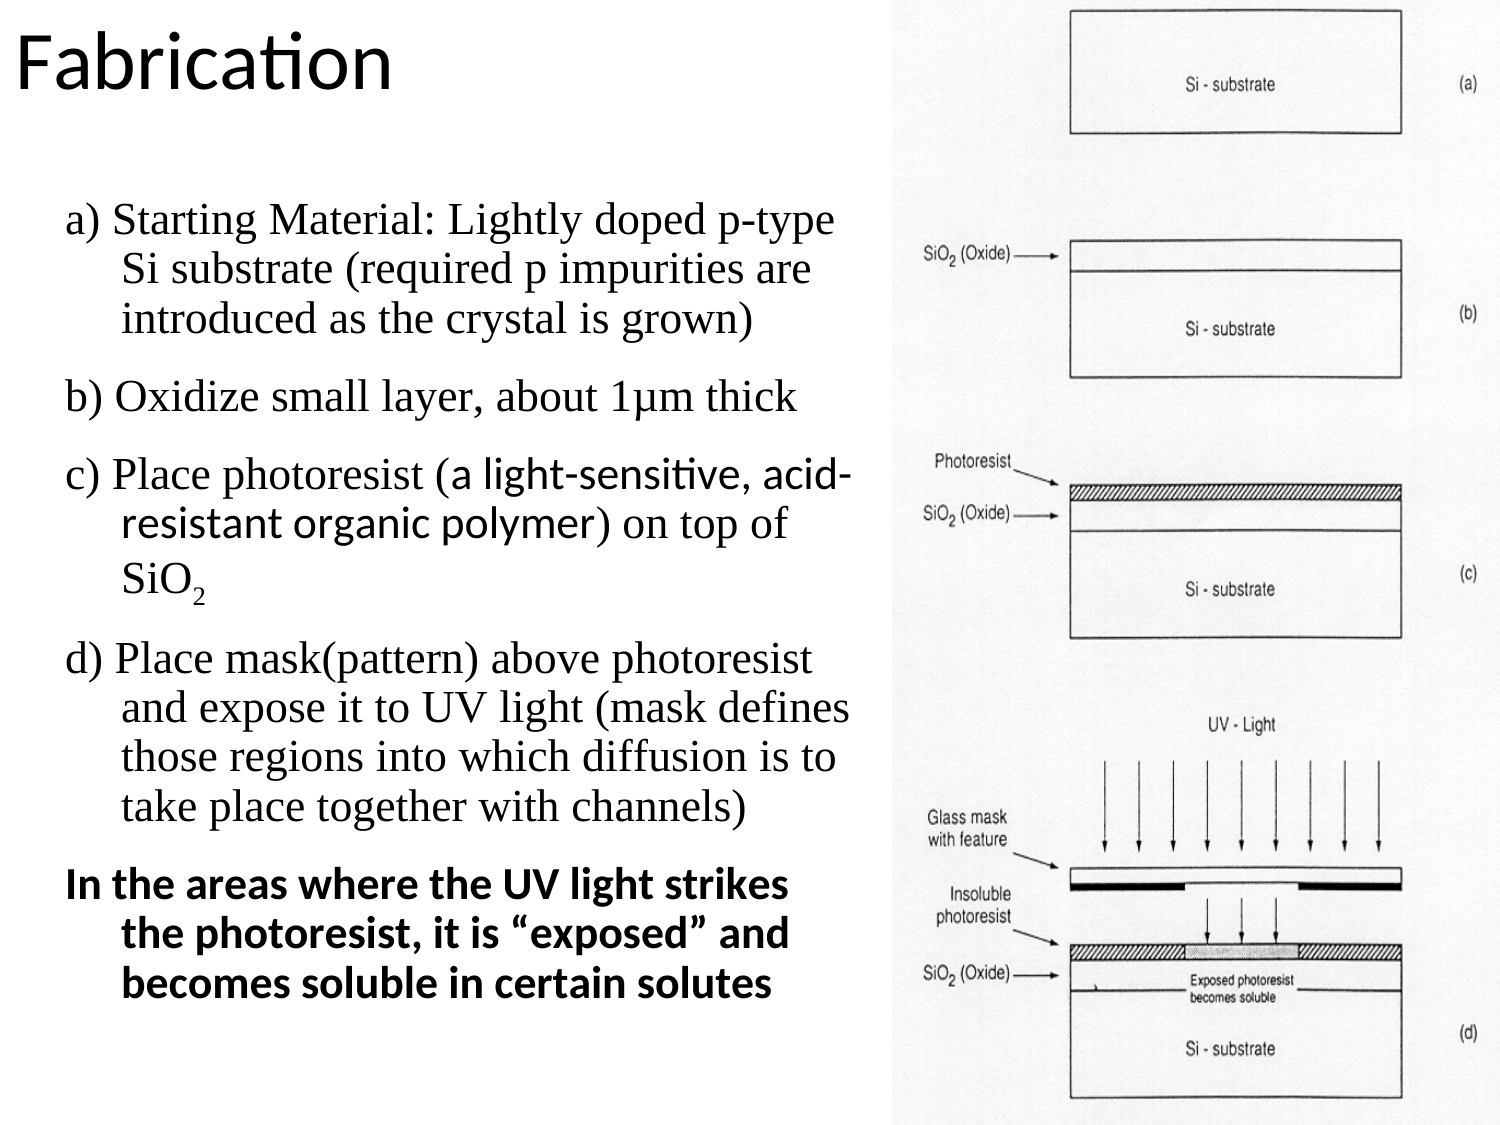

# Fabrication
a) Starting Material: Lightly doped p-type Si substrate (required p impurities are introduced as the crystal is grown)
b) Oxidize small layer, about 1µm thick
c) Place photoresist (a light-sensitive, acid-resistant organic polymer) on top of SiO2
d) Place mask(pattern) above photoresist and expose it to UV light (mask defines those regions into which diffusion is to take place together with channels)
In the areas where the UV light strikes the photoresist, it is “exposed” and becomes soluble in certain solutes